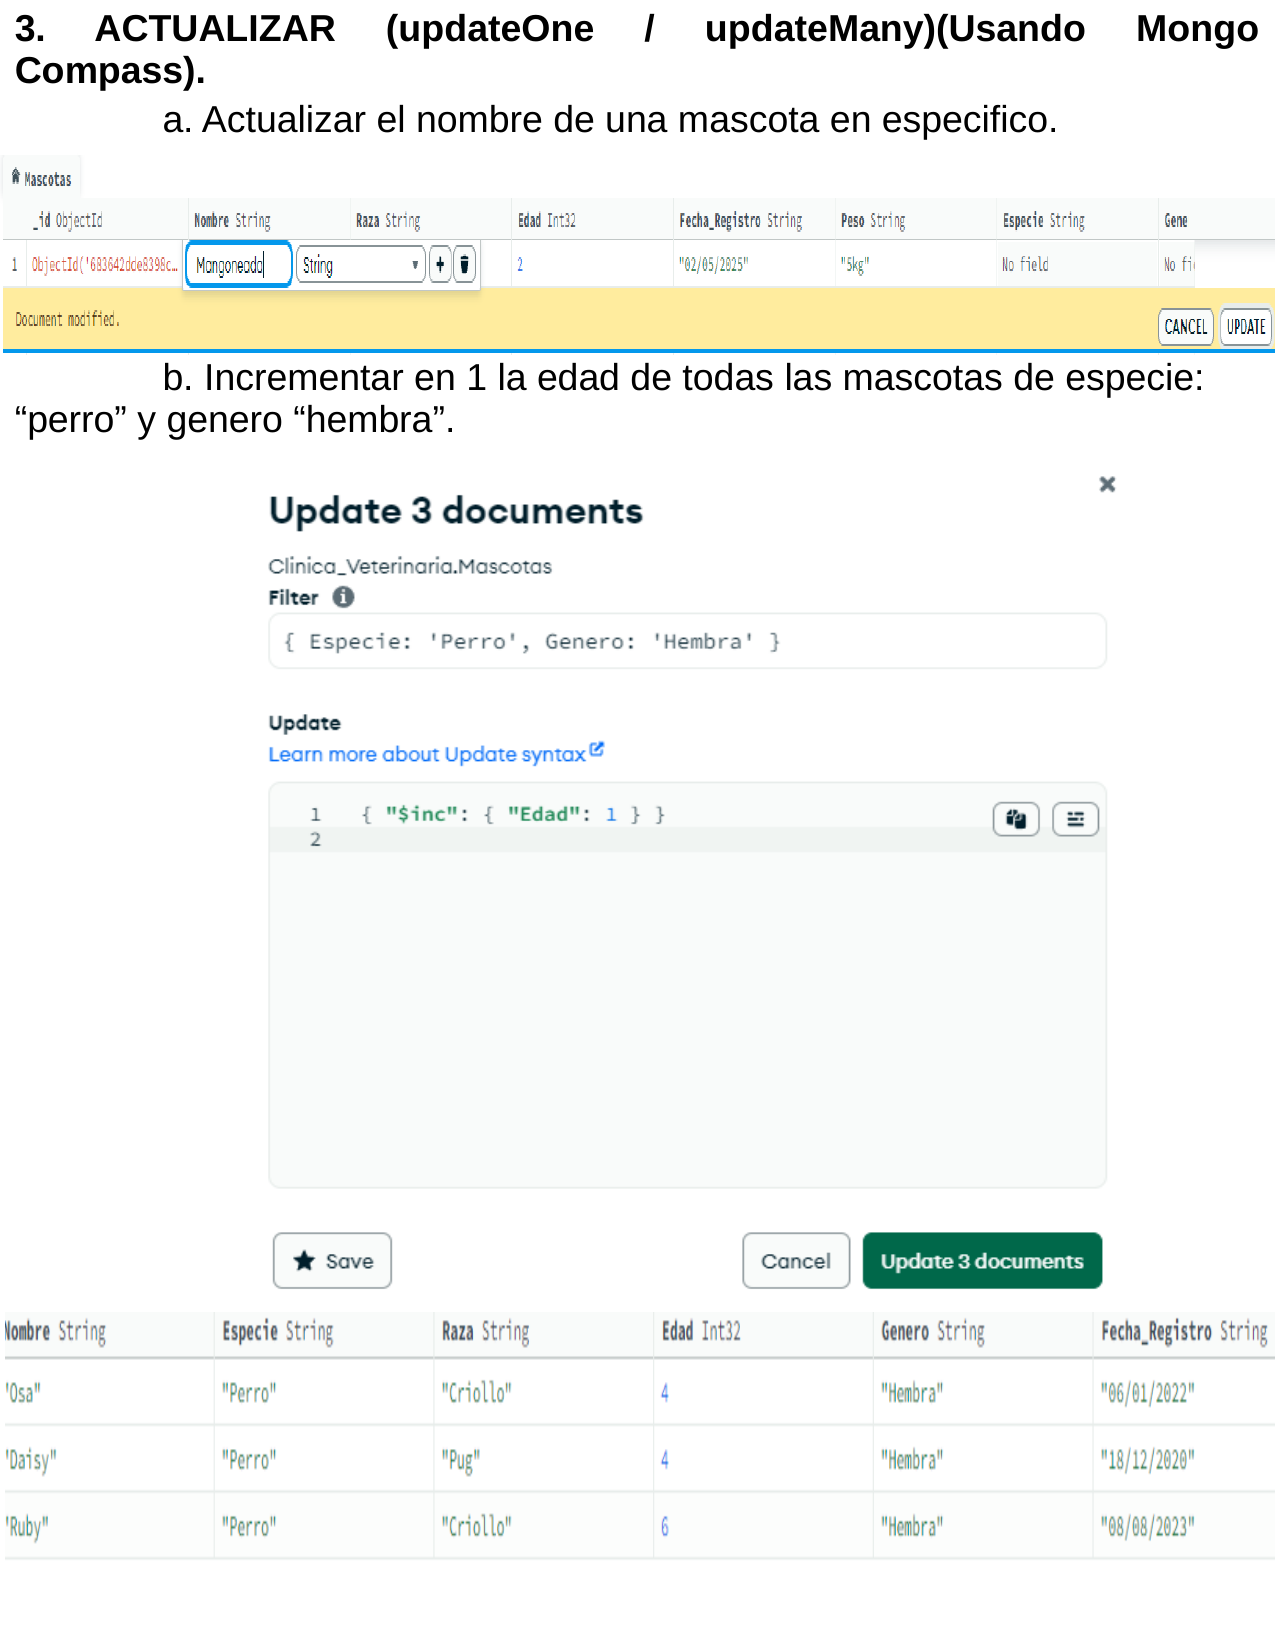

3. ACTUALIZAR (updateOne / updateMany)(Usando Mongo Compass).
		a. Actualizar el nombre de una mascota en especifico.
		b. Incrementar en 1 la edad de todas las mascotas de especie: “perro” y genero “hembra”.